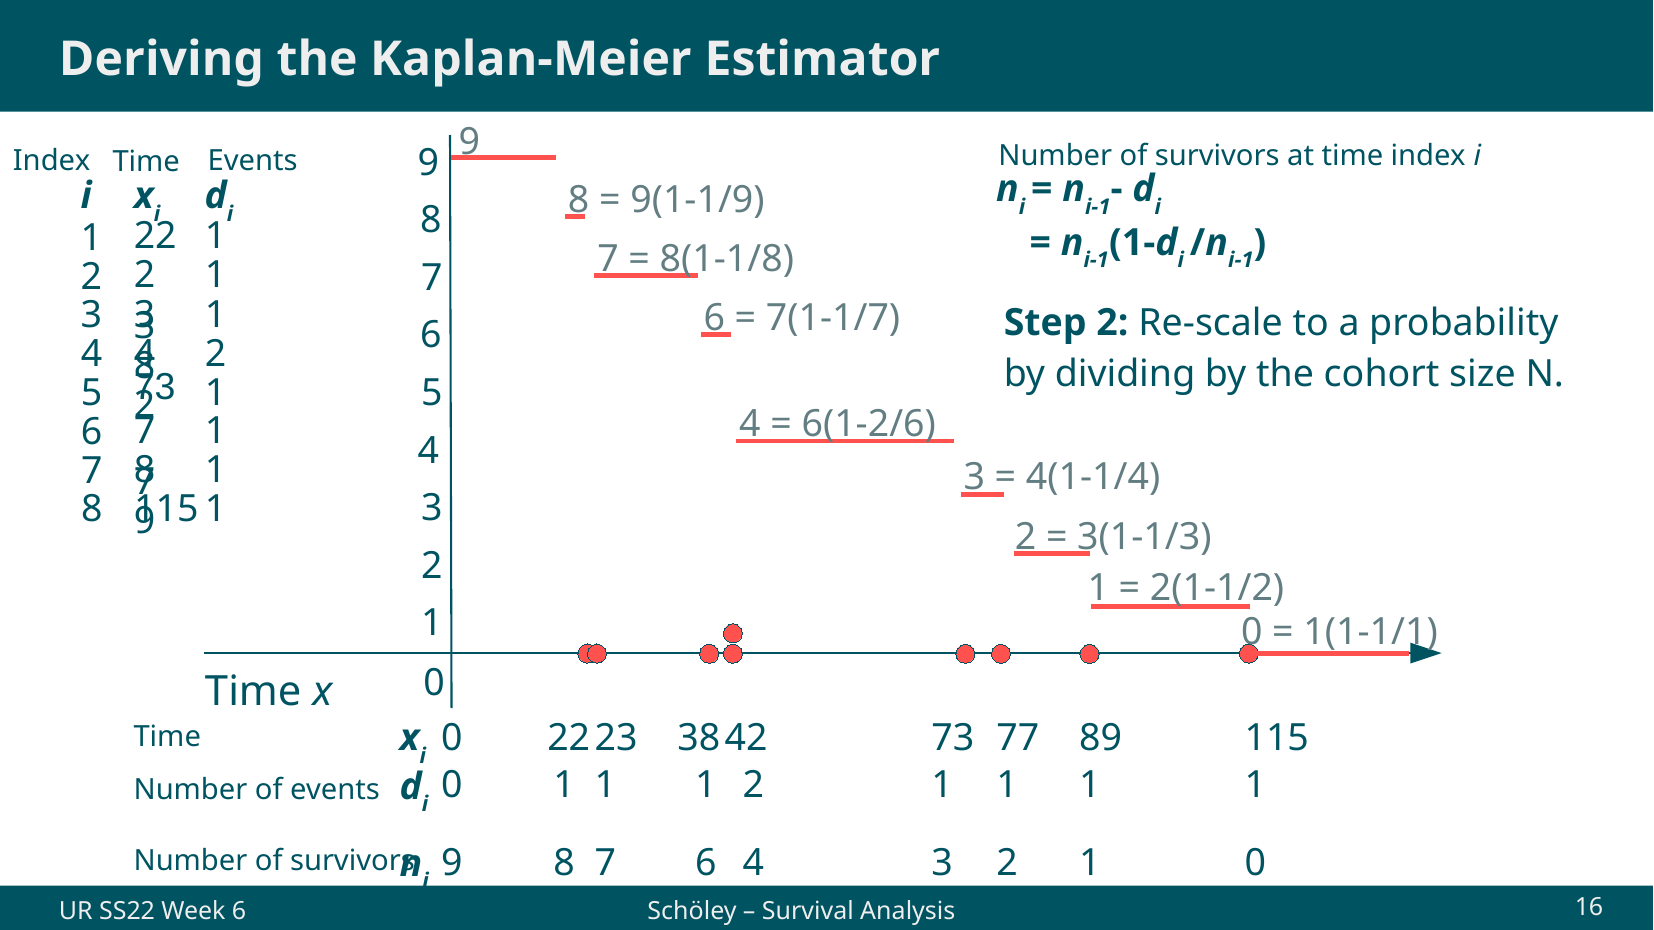

# Deriving the Kaplan-Meier Estimator
9
Number of survivors at time index i
9
Index
Events
Time
ni = ni-1- di
i
xi
di
8 = 9(1-1/9)
8
22
1
1
= ni-1(1-di /ni-1)
7 = 8(1-1/8)
23
1
2
7
38
1
3
6 = 7(1-1/7)
Step 2: Re-scale to a probability by dividing by the cohort size N.
6
42
2
4
5
5
73
1
4 = 6(1-2/6)
77
1
6
4
89
1
7
3 = 4(1-1/4)
3
8
115
1
2 = 3(1-1/3)
2
1 = 2(1-1/2)
1
0 = 1(1-1/1)
0
Time x
0
22
23
38
42
73
77
89
115
xi
Time
0
1
1
1
2
1
1
1
1
di
Number of events
9
8
7
6
4
3
2
1
0
ni
Number of survivors
16
UR SS22 Week 6
Schöley – Survival Analysis